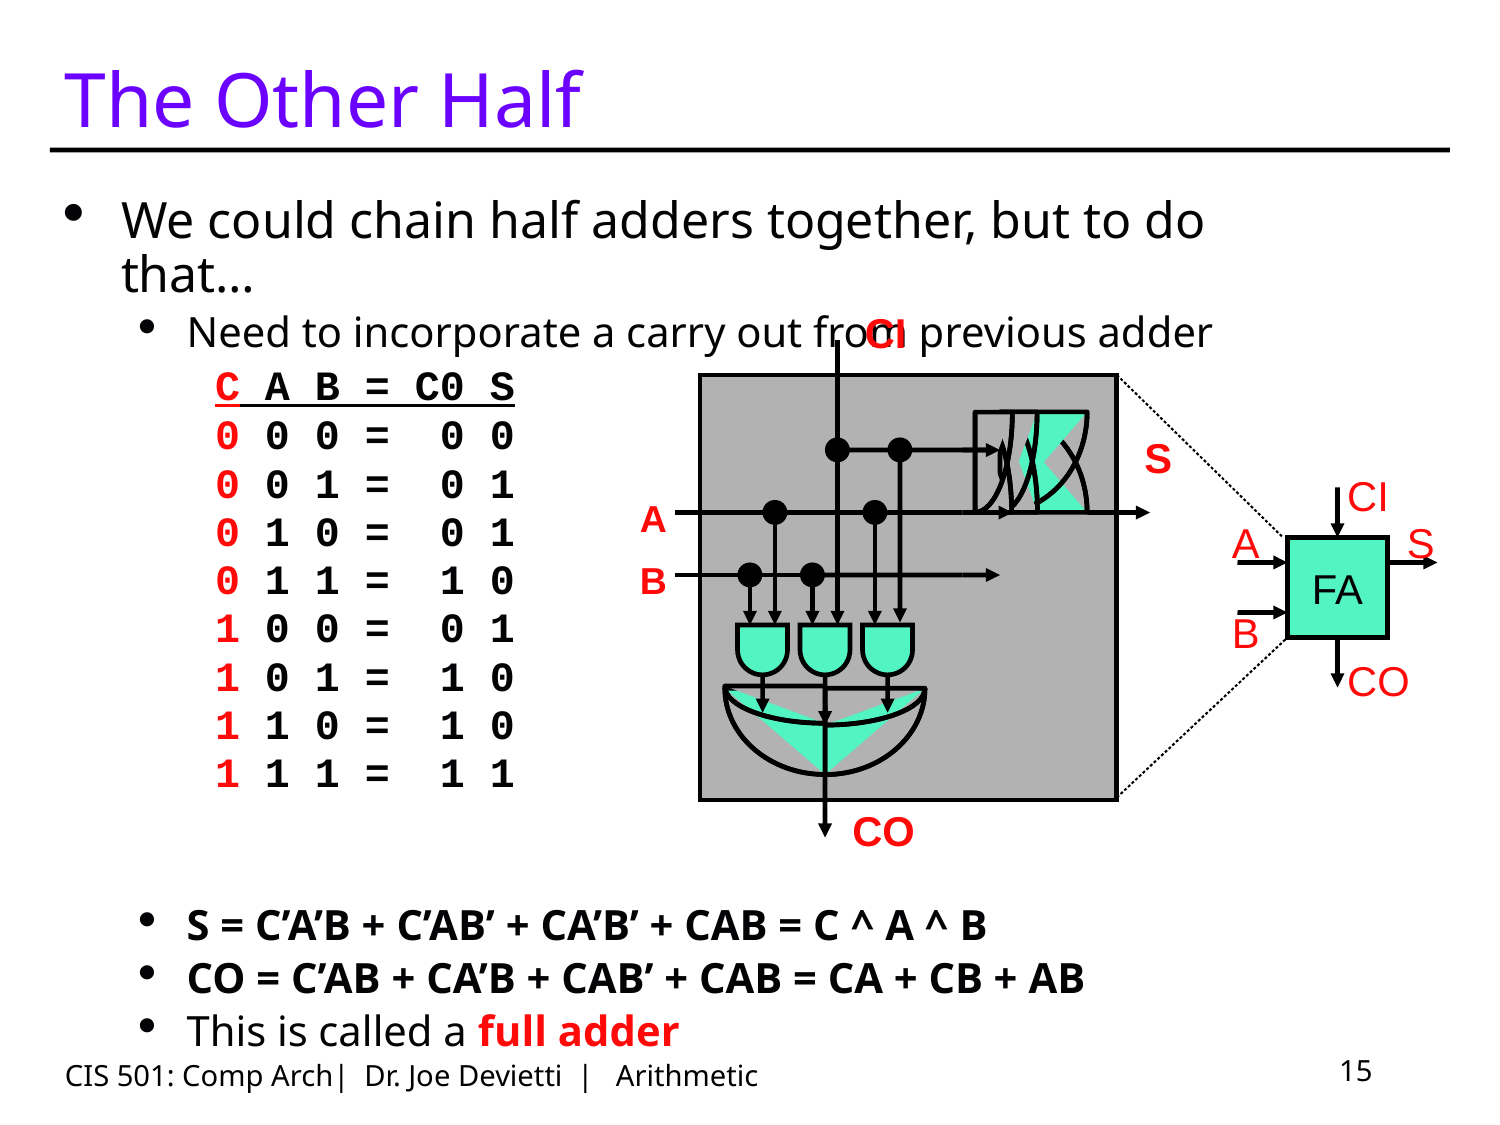

The Other Half
We could chain half adders together, but to do that…
Need to incorporate a carry out from previous adder
C A B = C0 S
0 0 0 = 0 0
0 0 1 = 0 1
0 1 0 = 0 1
0 1 1 = 1 0
1 0 0 = 0 1
1 0 1 = 1 0
1 1 0 = 1 0
1 1 1 = 1 1
S = C’A’B + C’AB’ + CA’B’ + CAB = C ^ A ^ B
CO = C’AB + CA’B + CAB’ + CAB = CA + CB + AB
This is called a full adder
CI
S
A
B
CO
CI
A
S
FA
B
CO
CIS 501: Comp Arch| Dr. Joe Devietti | Arithmetic